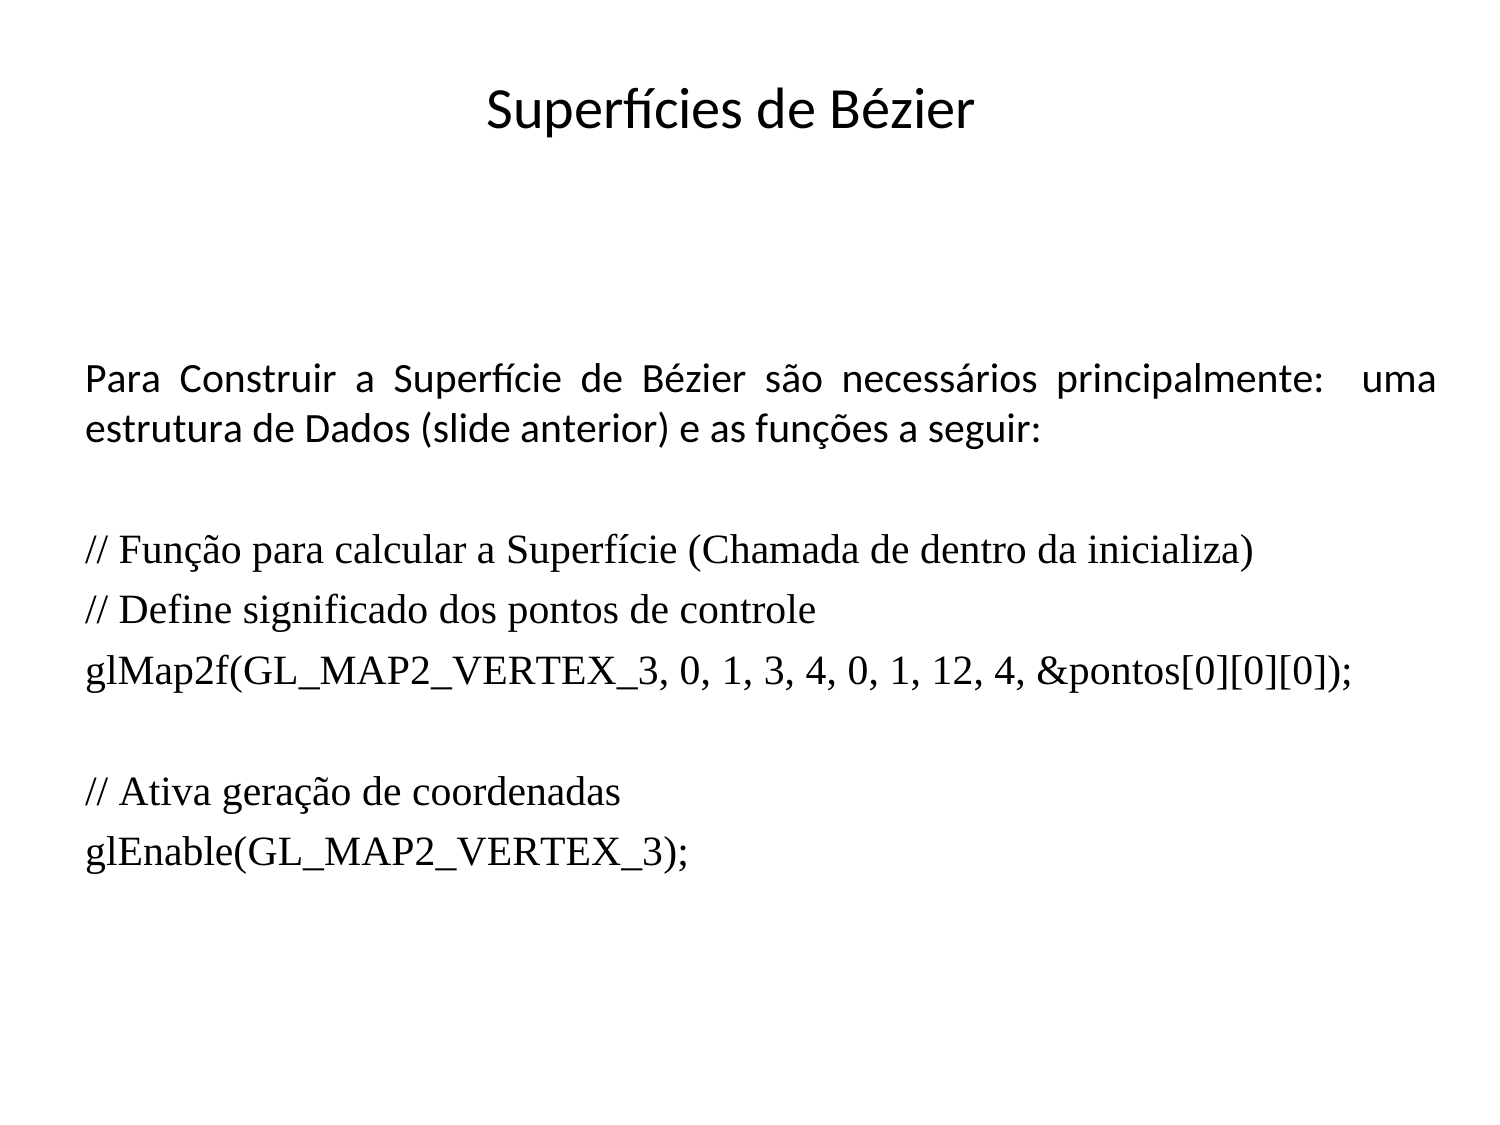

# Superfícies de Bézier
Para Construir a Superfície de Bézier são necessários principalmente: uma estrutura de Dados (slide anterior) e as funções a seguir:
// Função para calcular a Superfície (Chamada de dentro da inicializa)
// Define significado dos pontos de controle
glMap2f(GL_MAP2_VERTEX_3, 0, 1, 3, 4, 0, 1, 12, 4, &pontos[0][0][0]);
// Ativa geração de coordenadas
glEnable(GL_MAP2_VERTEX_3);